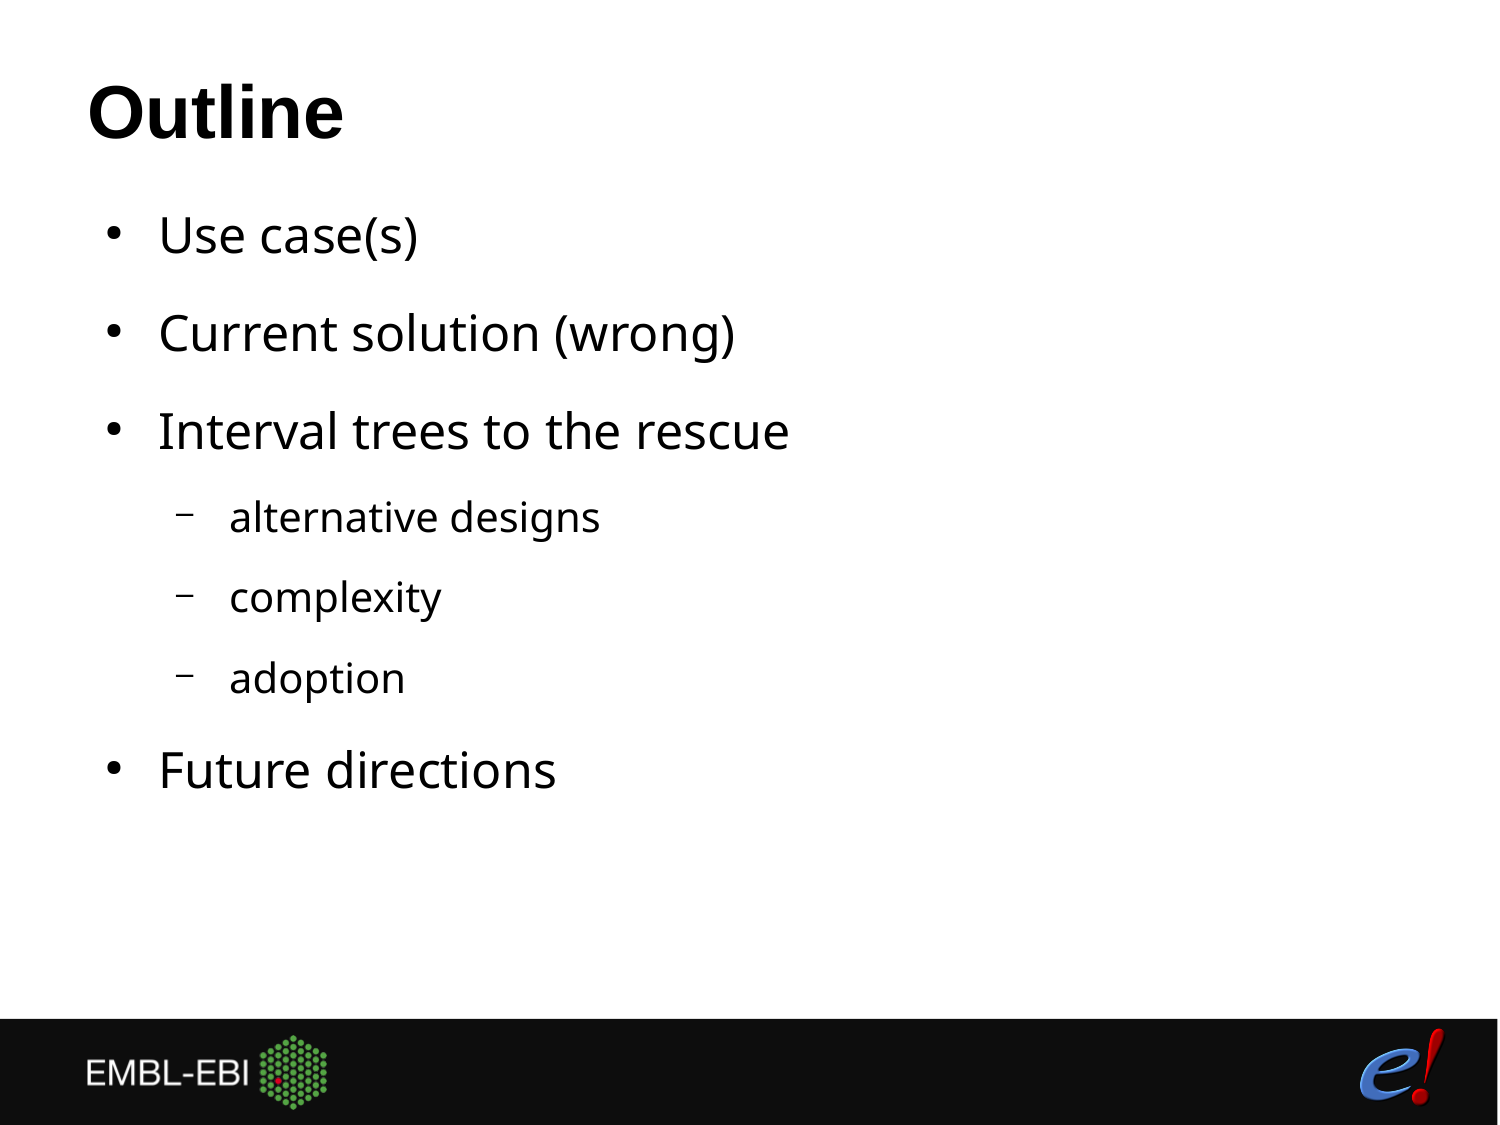

# Outline
Use case(s)
Current solution (wrong)
Interval trees to the rescue
alternative designs
complexity
adoption
Future directions